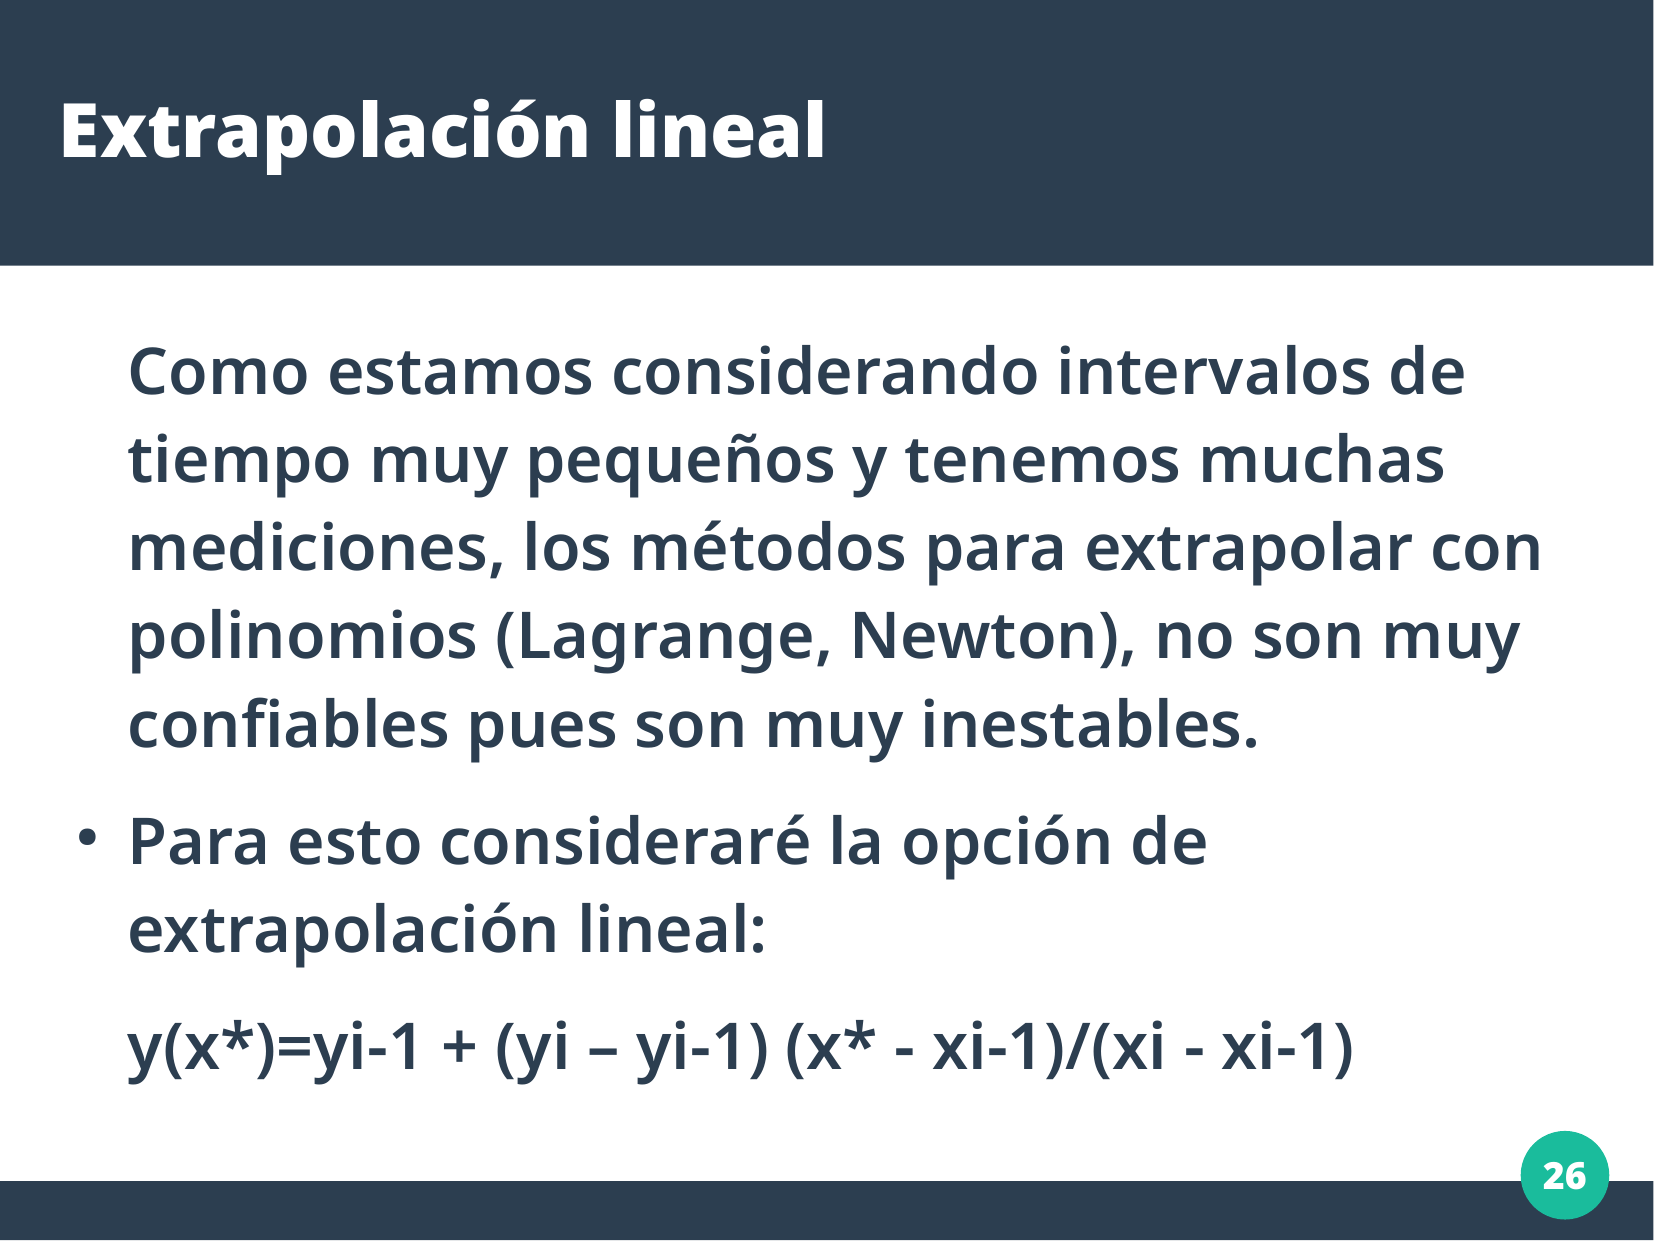

Extrapolación lineal
# Como estamos considerando intervalos de tiempo muy pequeños y tenemos muchas mediciones, los métodos para extrapolar con polinomios (Lagrange, Newton), no son muy confiables pues son muy inestables.
Para esto consideraré la opción de extrapolación lineal:
y(x*)=yi-1 + (yi – yi-1) (x* - xi-1)/(xi - xi-1)
26